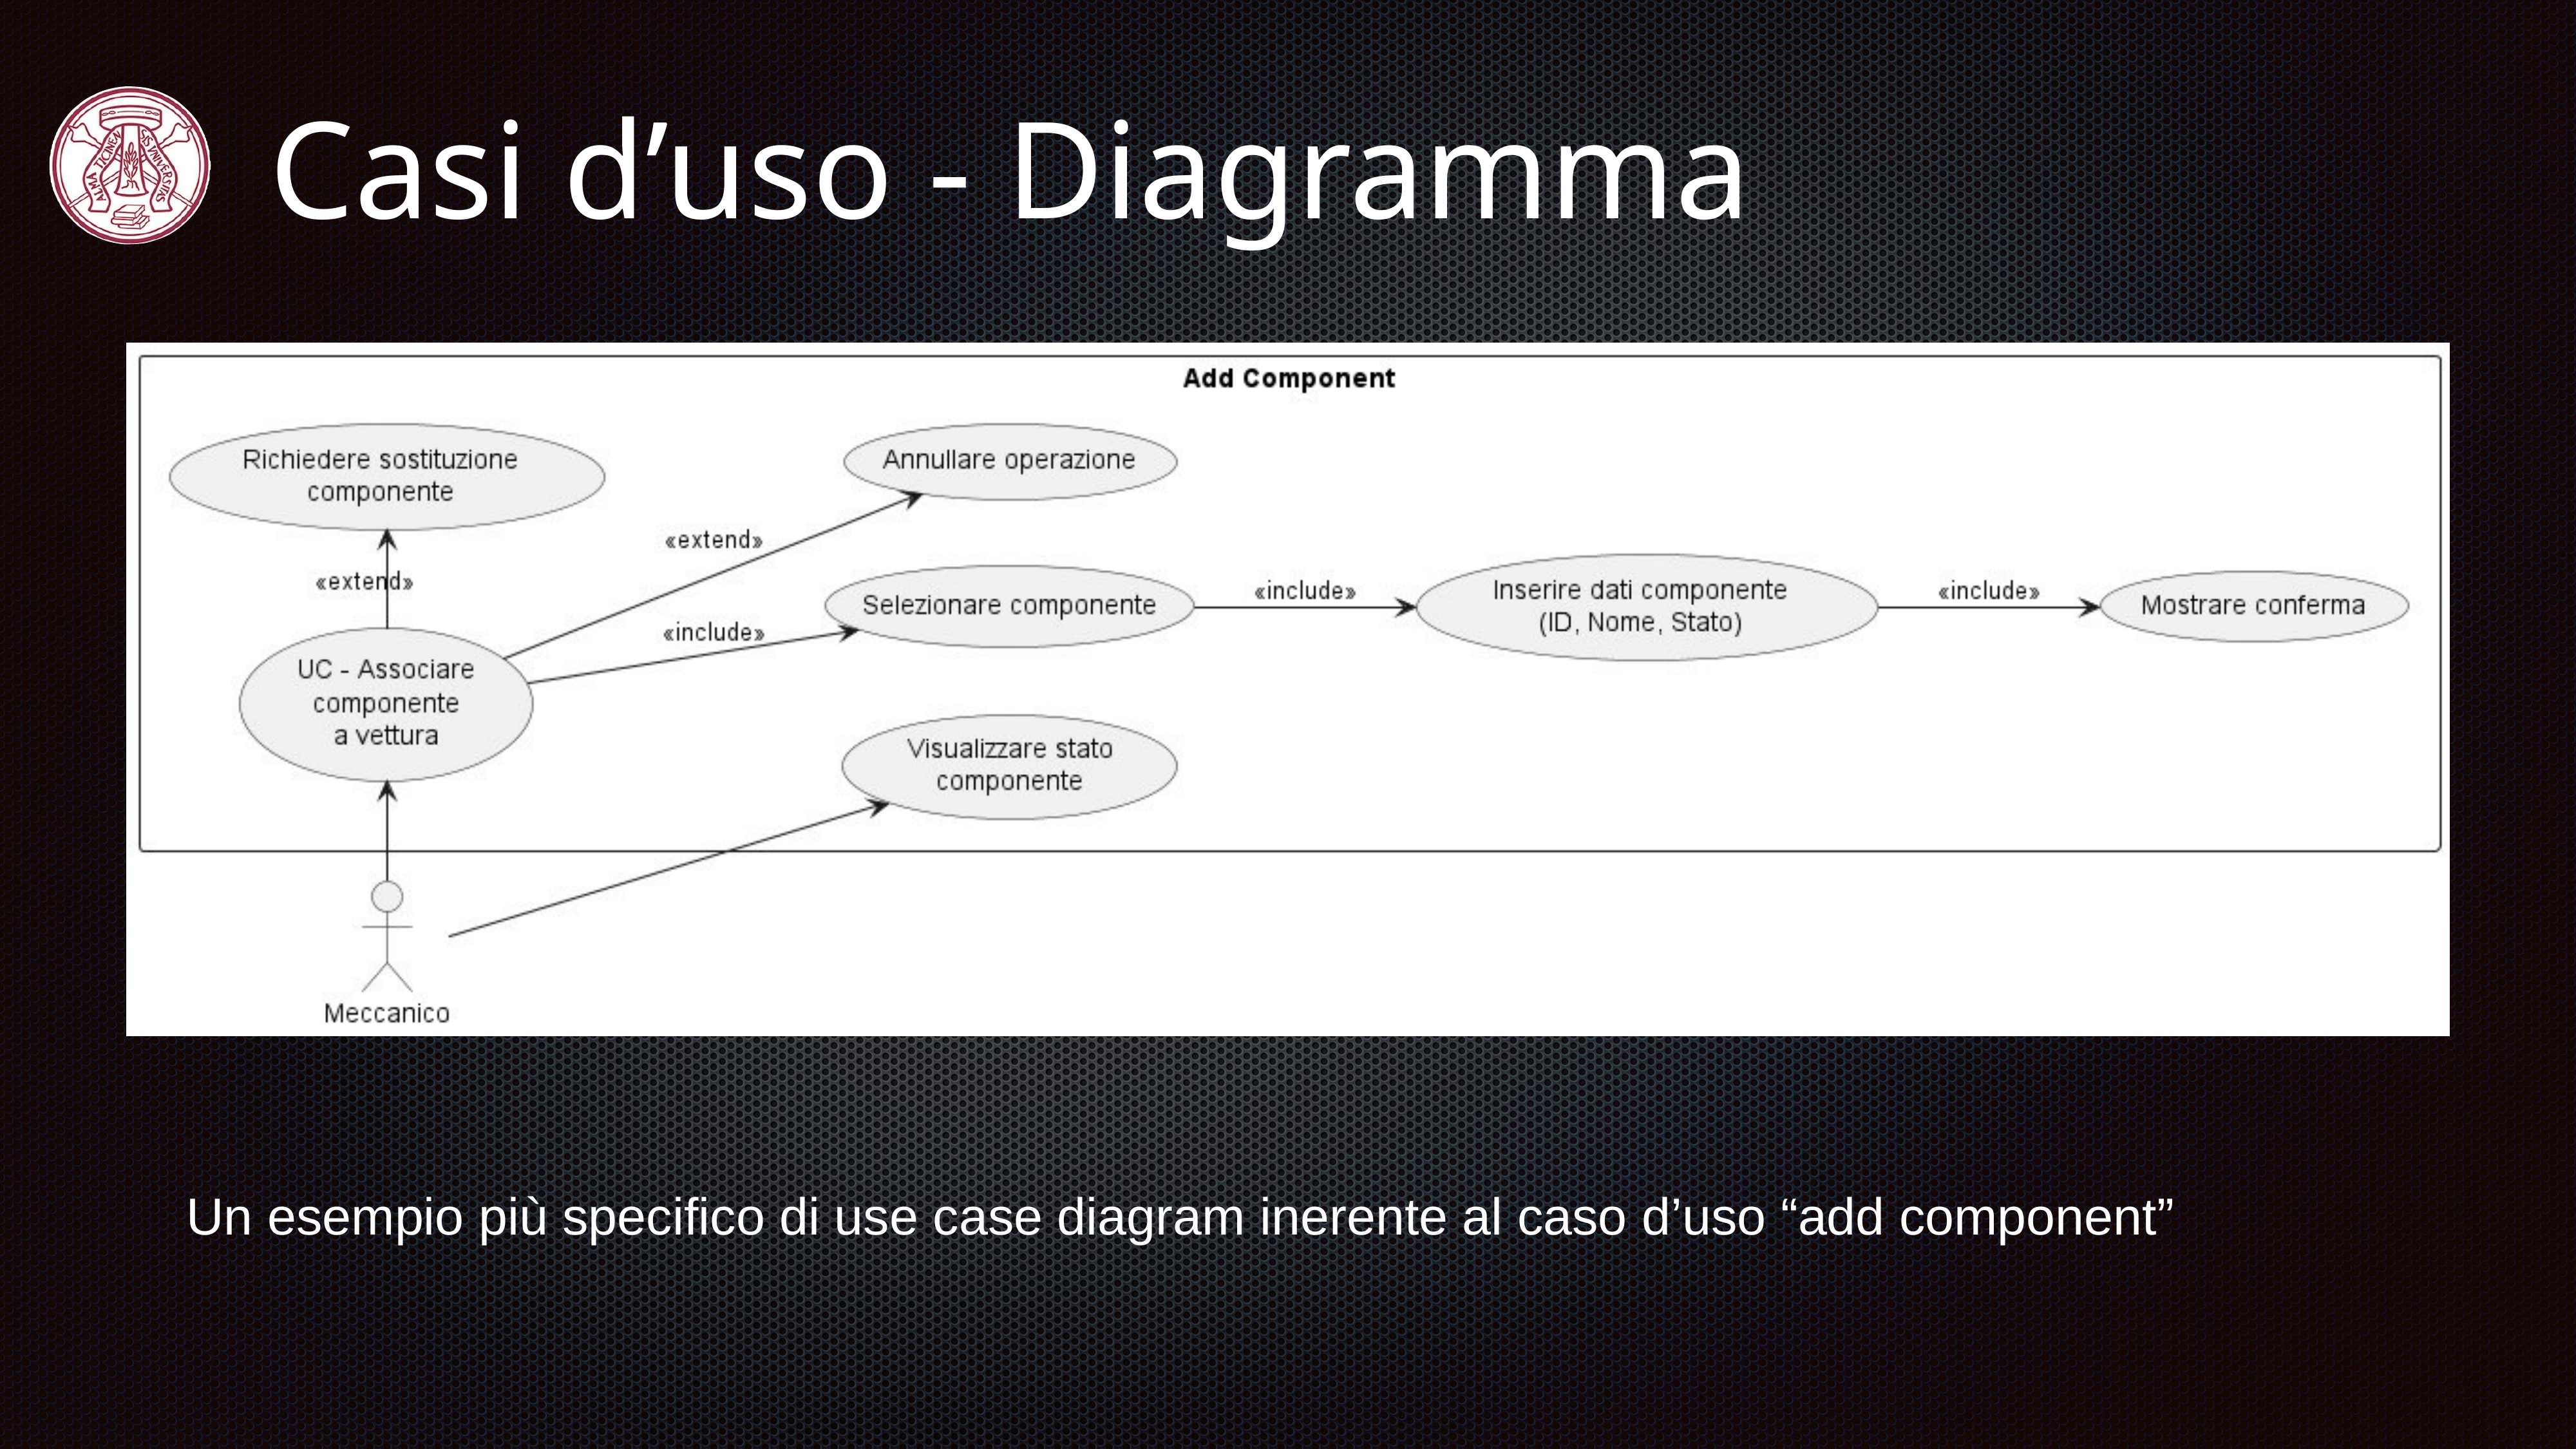

# Casi d’uso - Diagramma
Un esempio più specifico di use case diagram inerente al caso d’uso “add component”